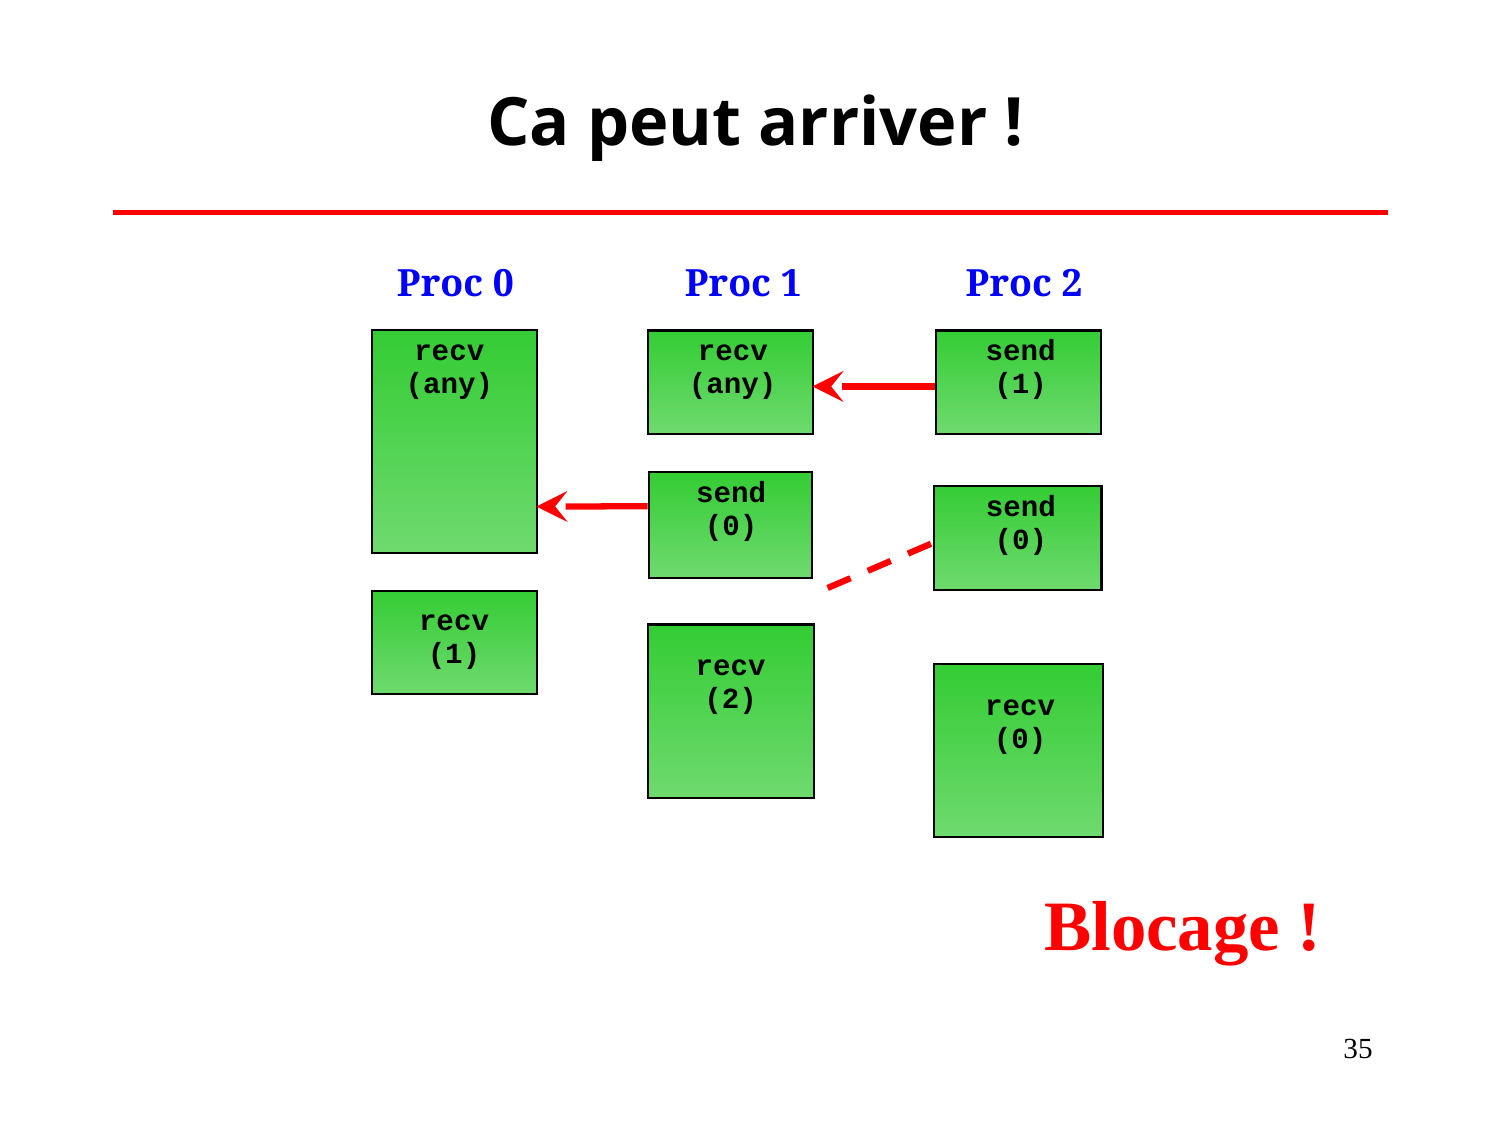

# Ca peut arriver !
Proc 0
Proc 1
Proc 2
recv
(any)
recv
(any)
send
(1)
send
(0)
send
(0)
recv
(1)
recv
(2)
recv
(0)
Blocage !
35